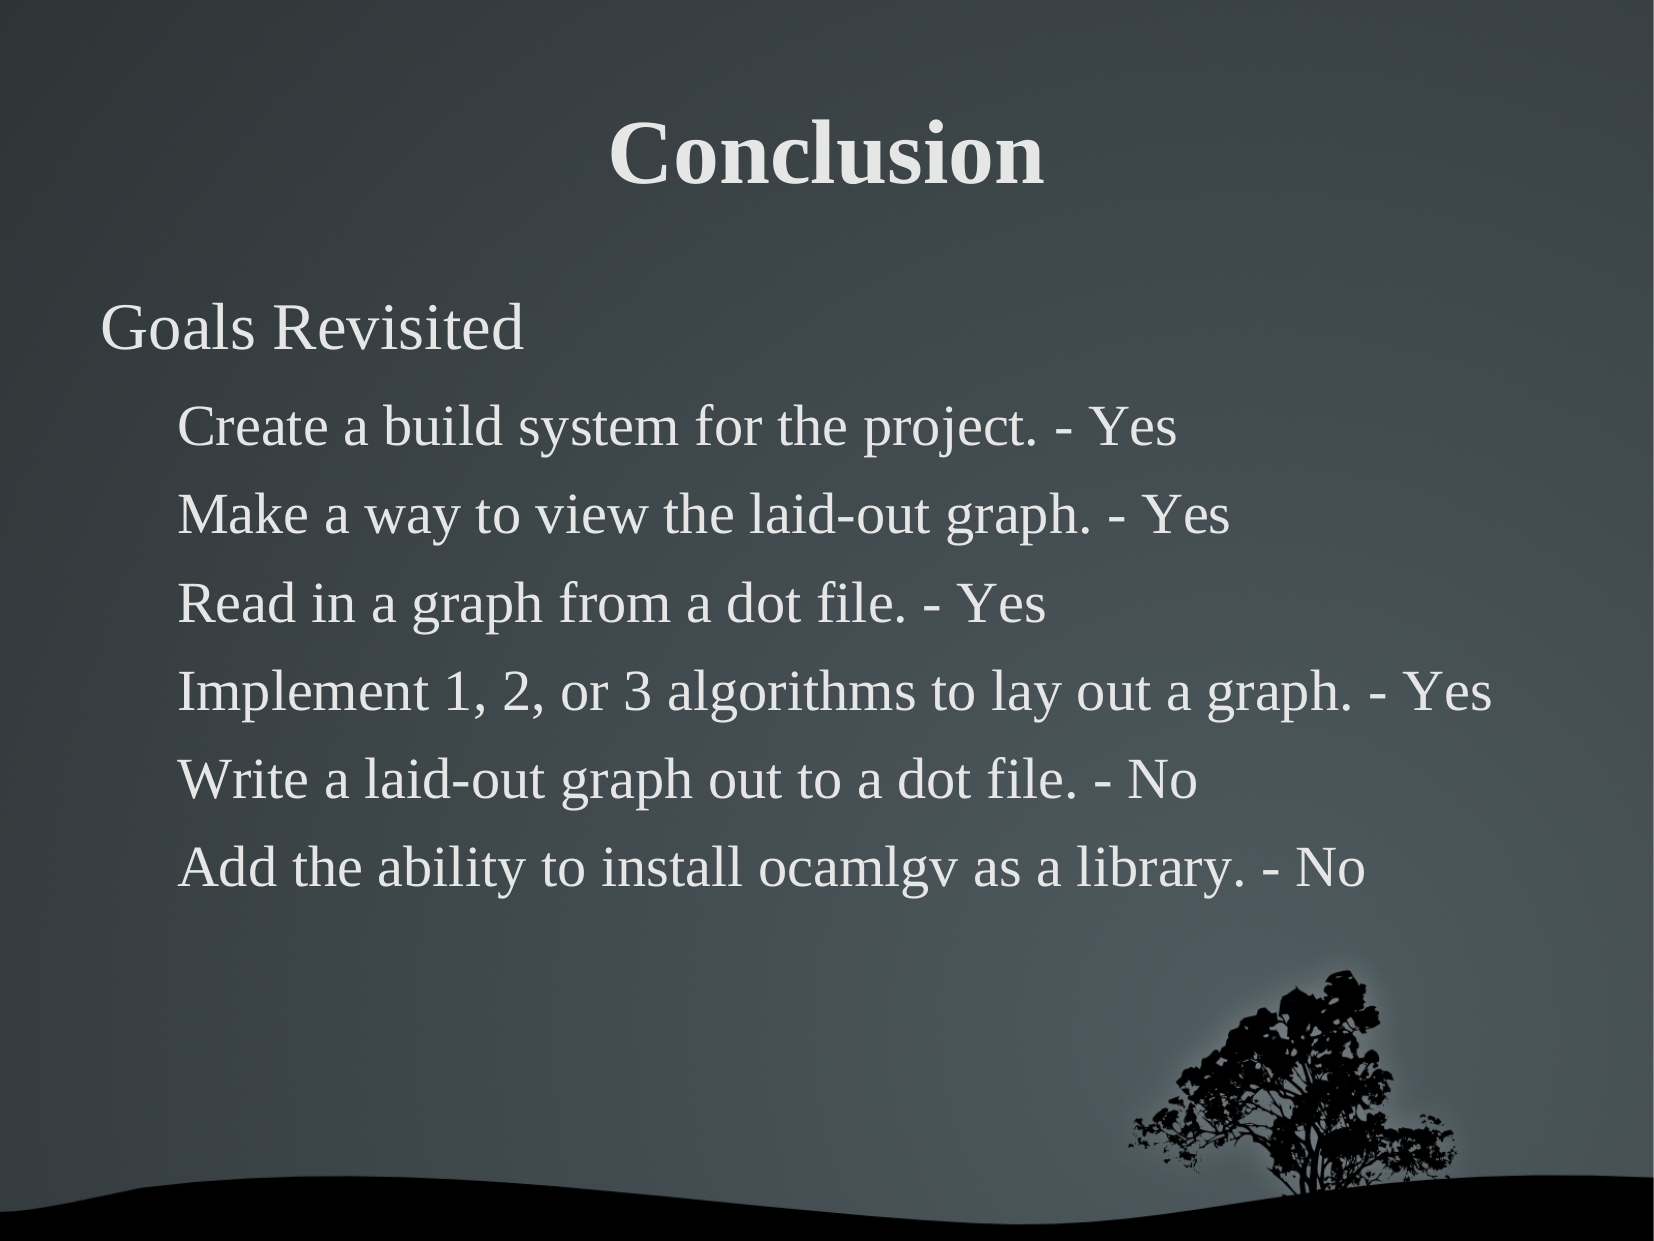

# Conclusion
Goals Revisited
Create a build system for the project. - Yes
Make a way to view the laid-out graph. - Yes
Read in a graph from a dot file. - Yes
Implement 1, 2, or 3 algorithms to lay out a graph. - Yes
Write a laid-out graph out to a dot file. - No
Add the ability to install ocamlgv as a library. - No